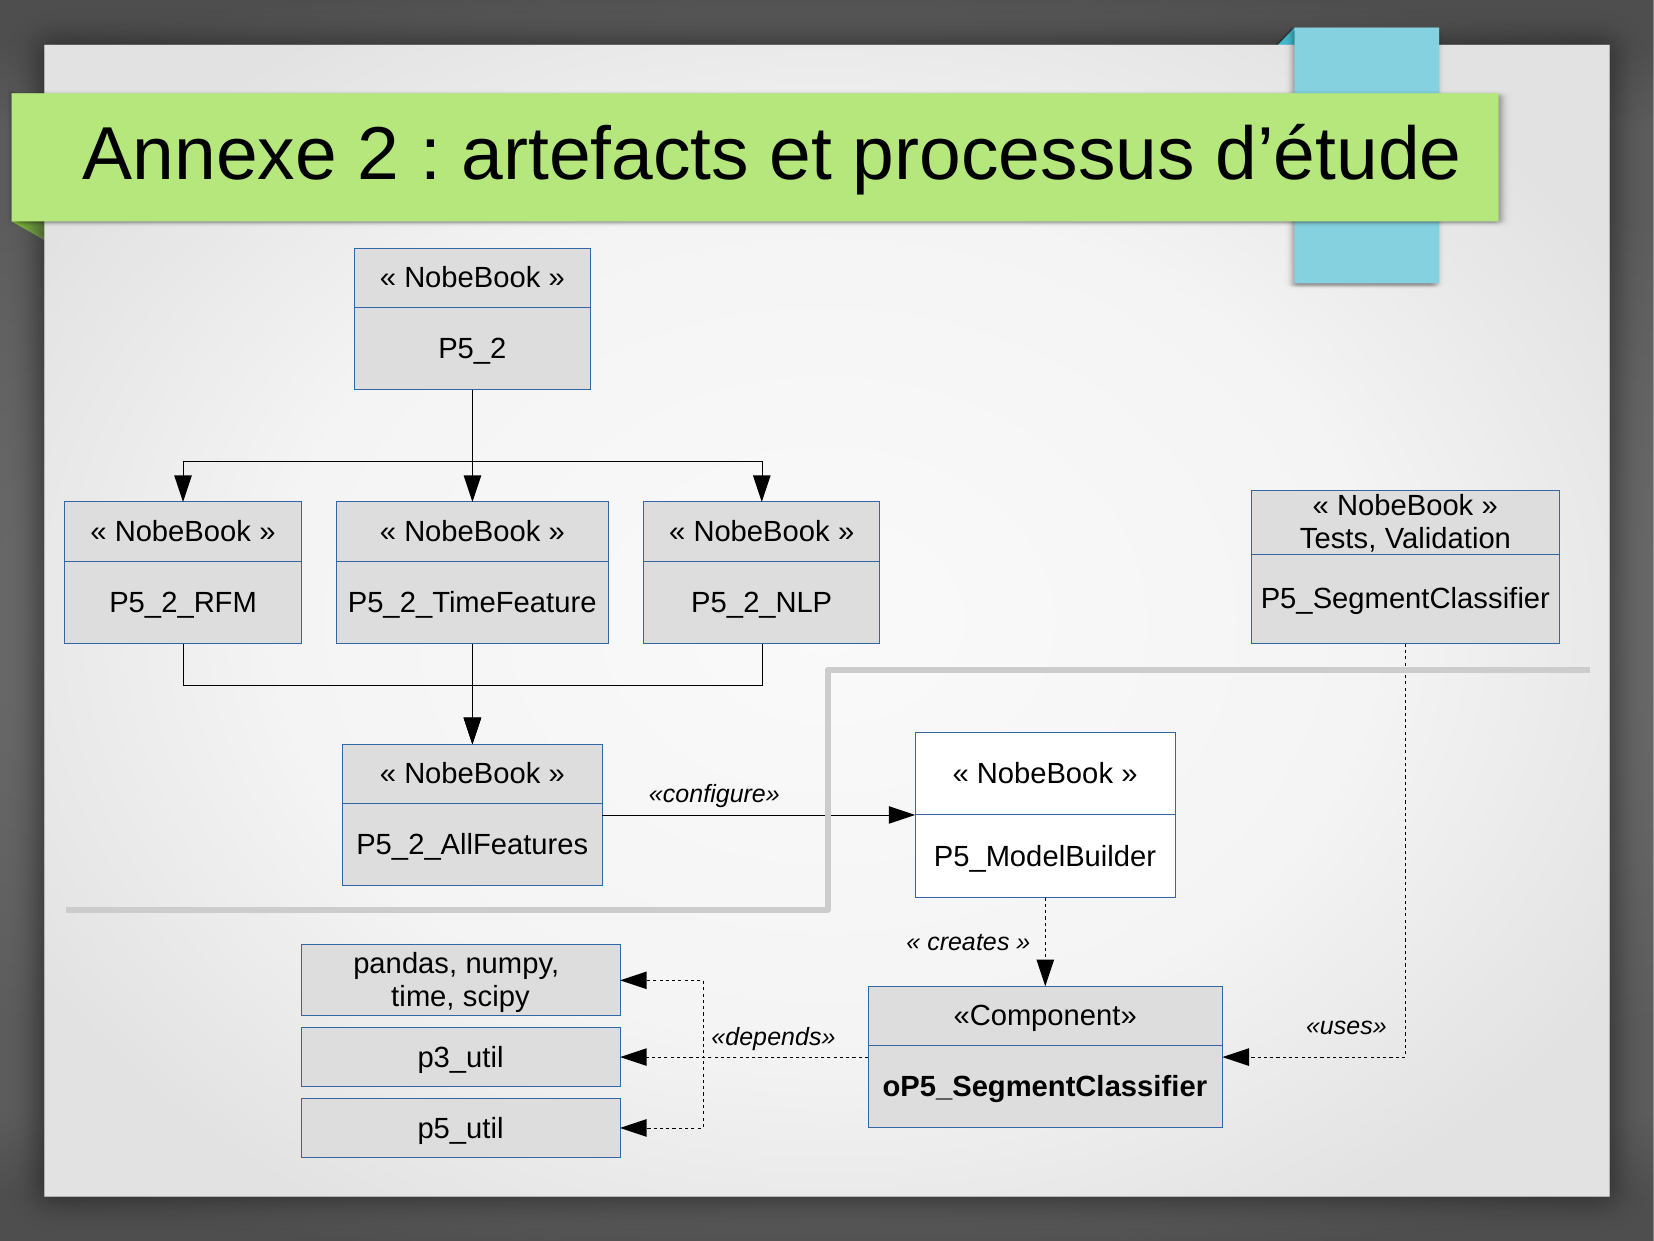

# Annexe 2 : artefacts et processus d’étude
« NobeBook »
P5_2
« NobeBook »
Tests, Validation
P5_SegmentClassifier
« NobeBook »
P5_2_RFM
« NobeBook »
P5_2_TimeFeature
« NobeBook »
P5_2_NLP
« NobeBook »
P5_ModelBuilder
« NobeBook »
P5_2_AllFeatures
«configure»
« creates »
pandas, numpy,
time, scipy
«Component»
oP5_SegmentClassifier
«uses»
«depends»
p3_util
p5_util